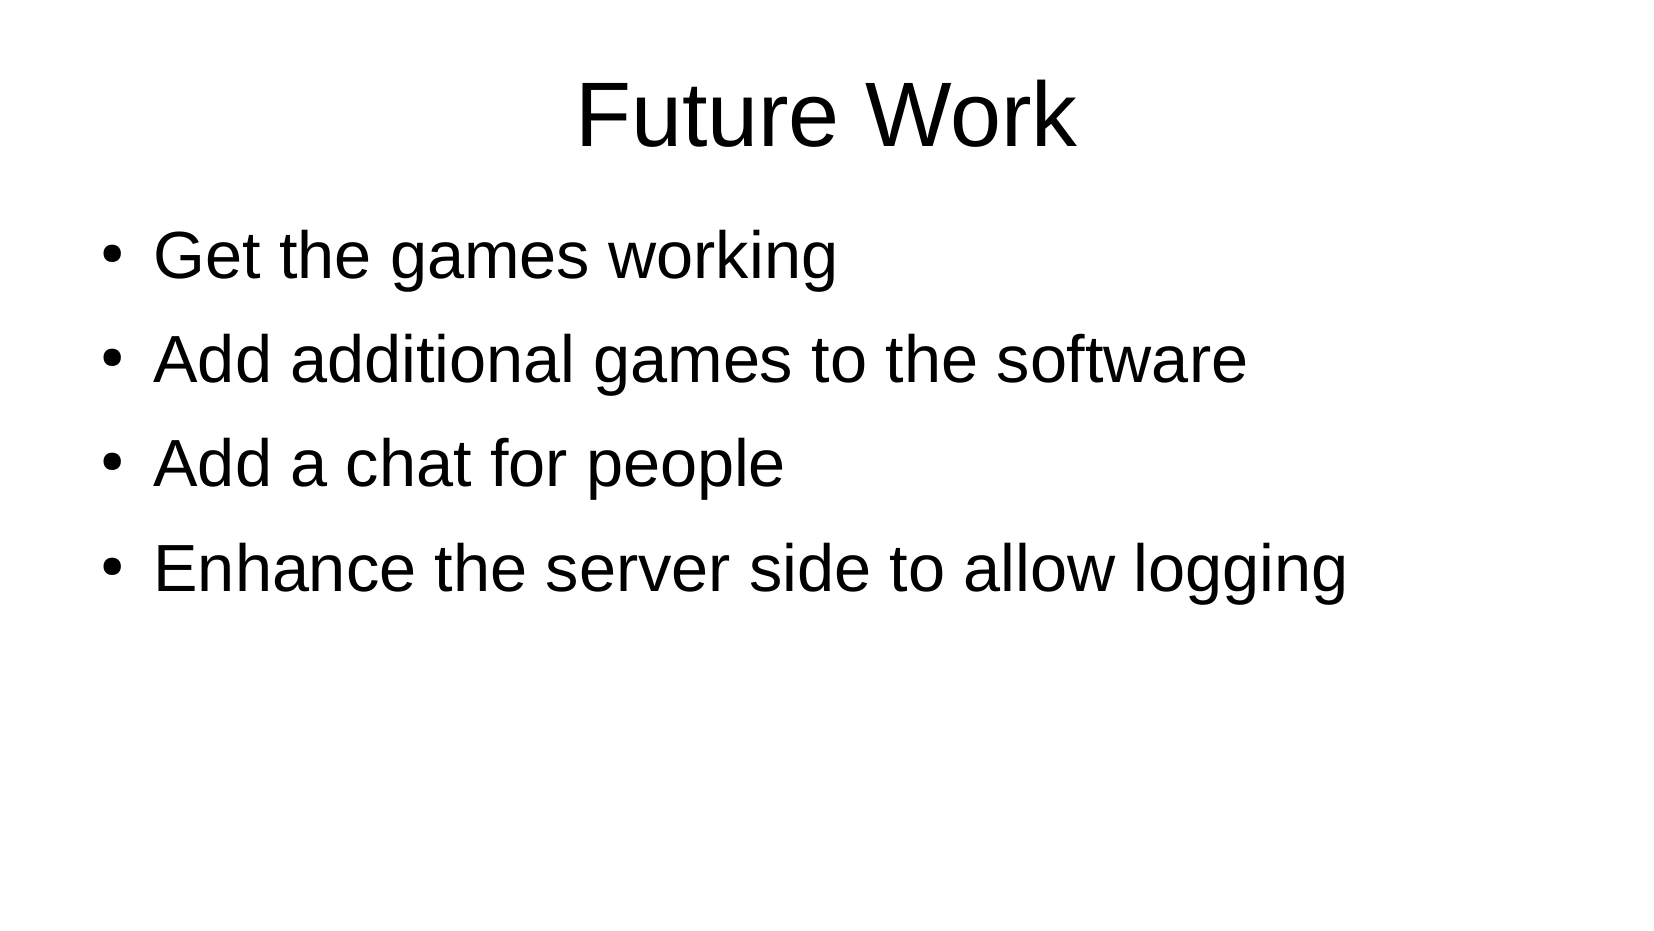

# Future Work
Get the games working
Add additional games to the software
Add a chat for people
Enhance the server side to allow logging